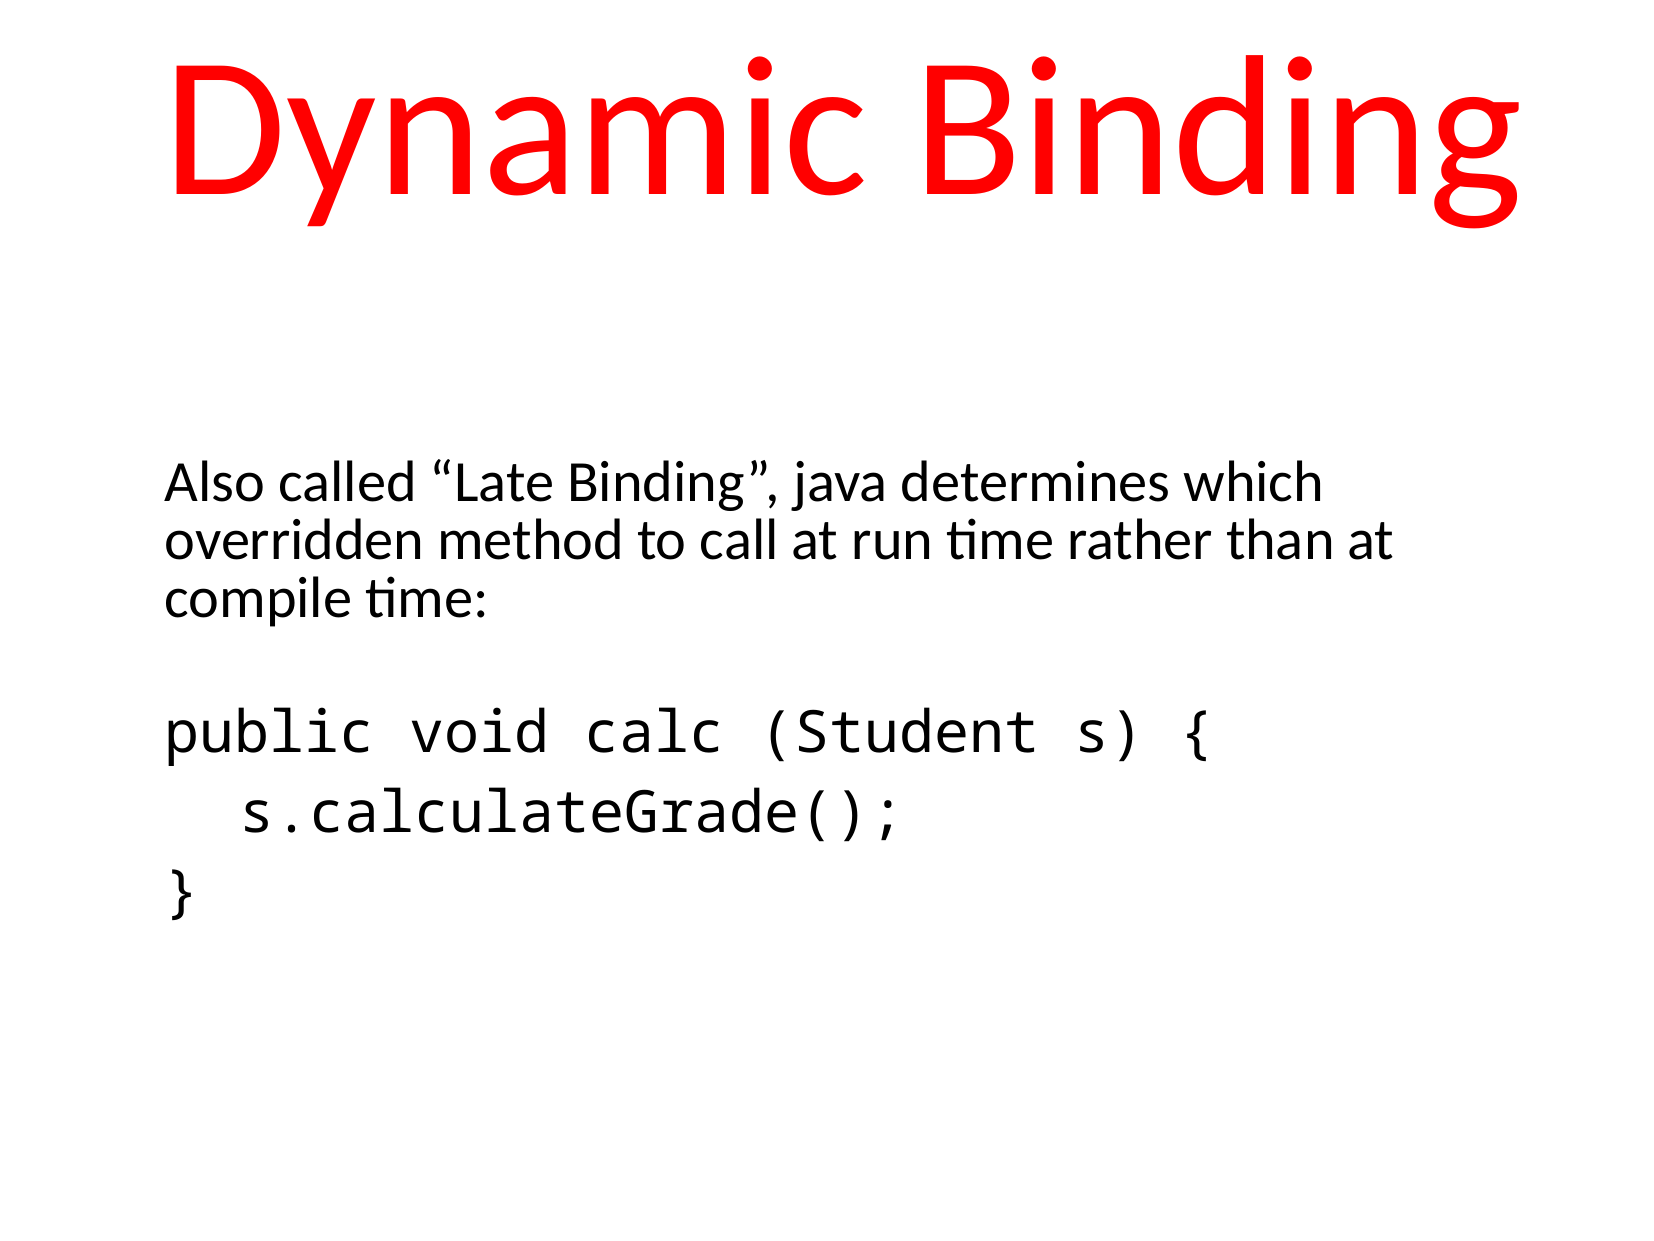

Dynamic Binding
Also called “Late Binding”, java determines which overridden method to call at run time rather than at compile time:
public void calc (Student s) {
	s.calculateGrade();
}